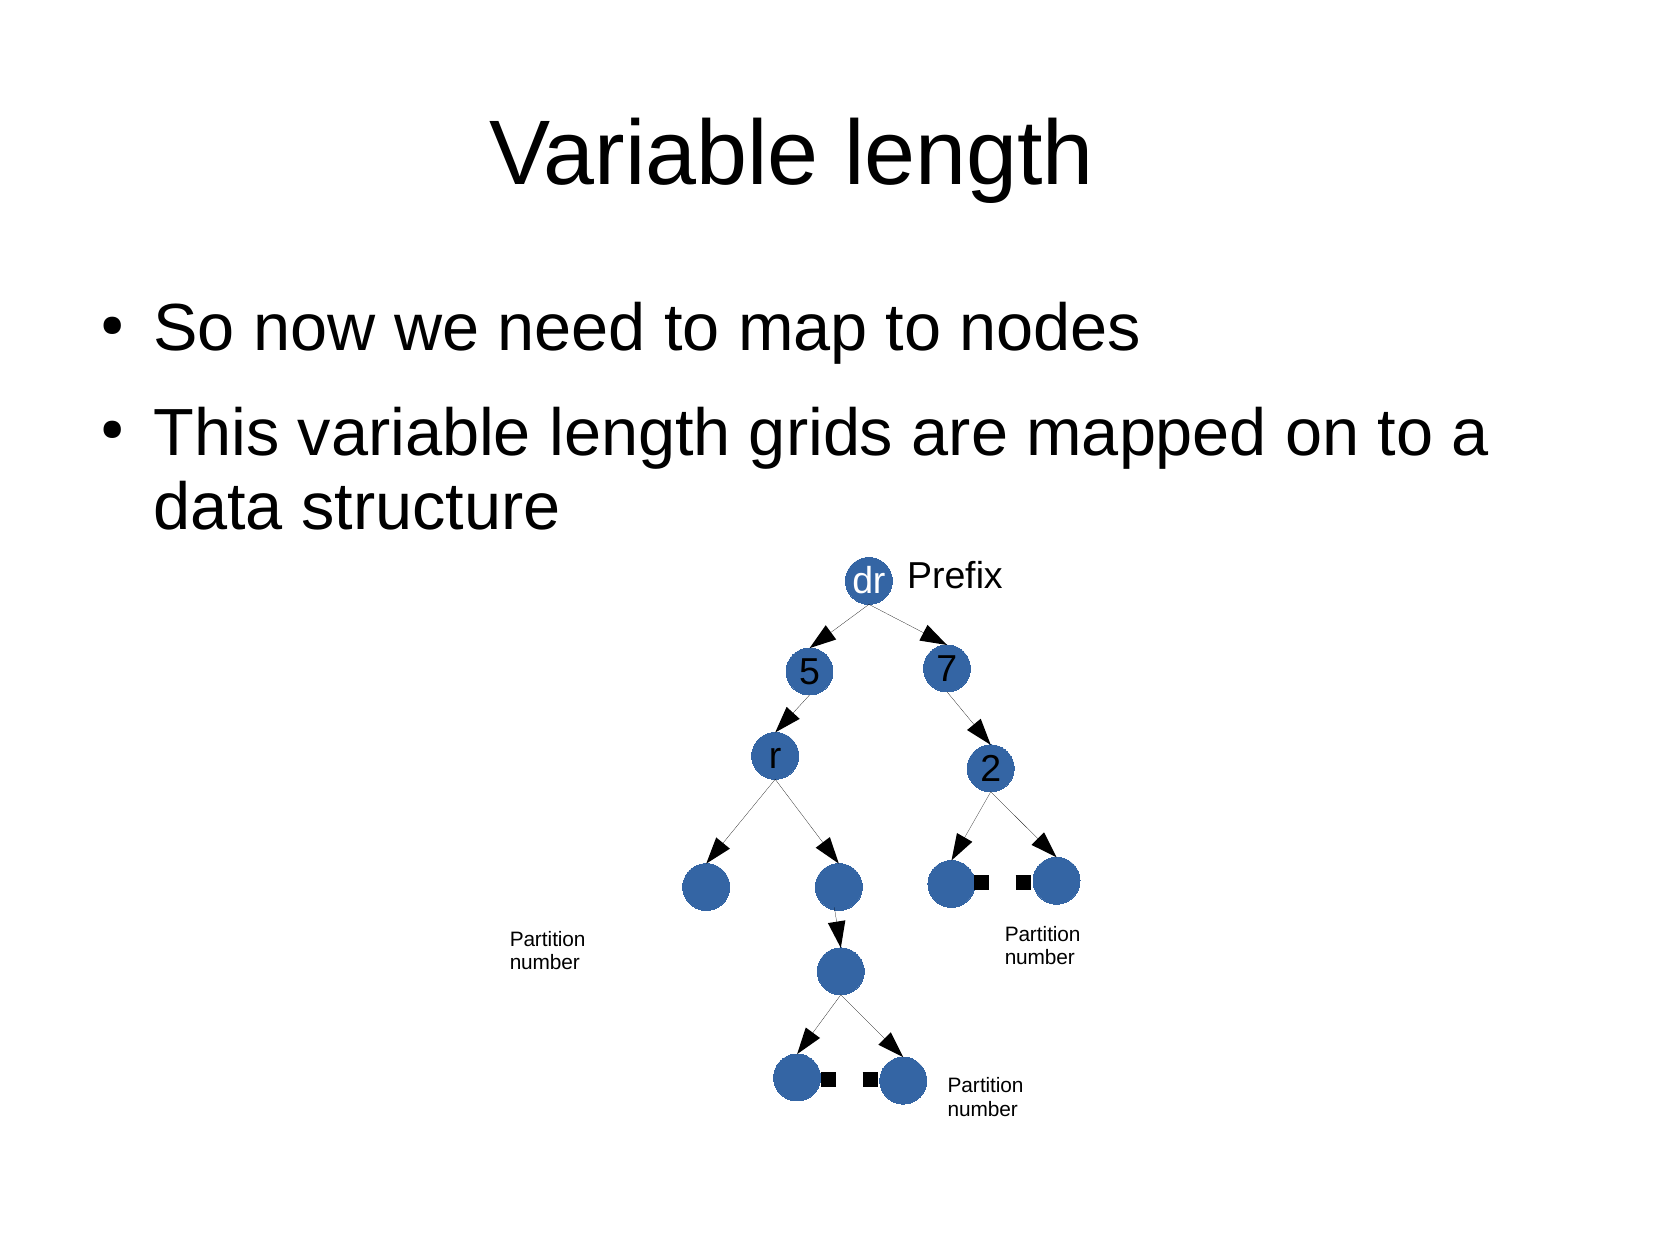

# Variable length
So now we need to map to nodes
This variable length grids are mapped on to a data structure
Prefix
dr
7
5
r
2
Partition
number
Partition
number
Partition
number